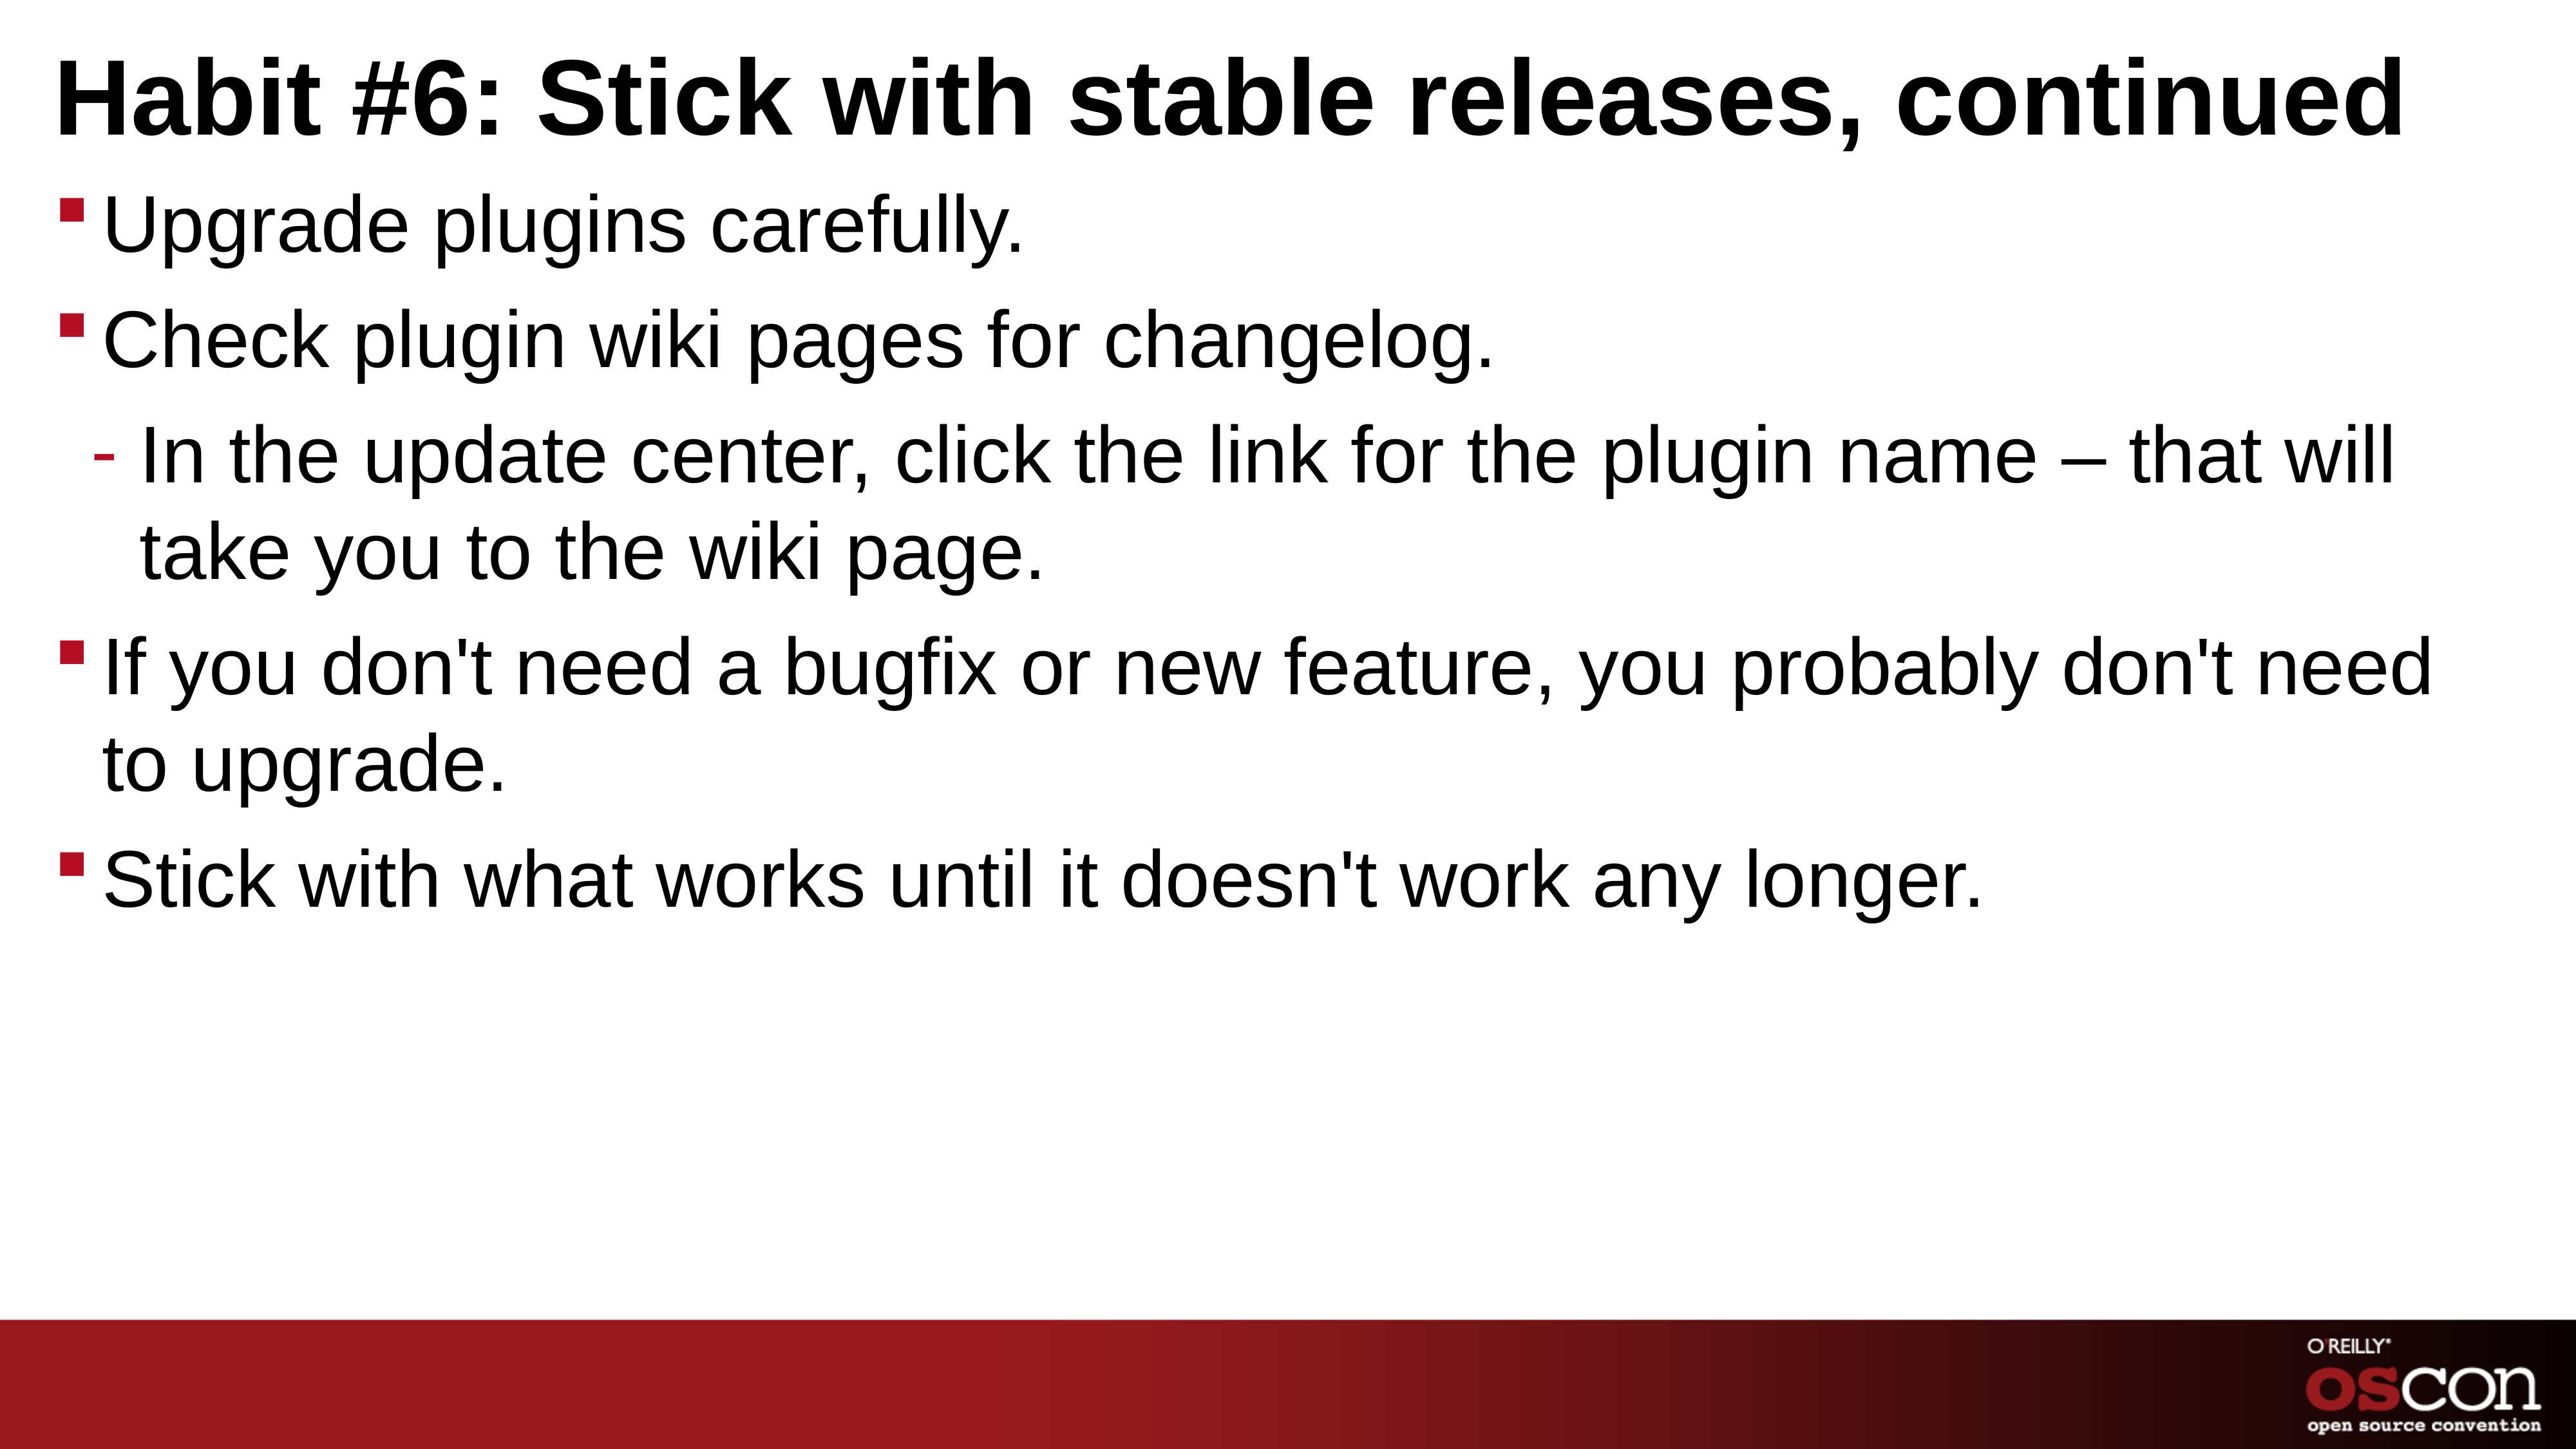

# Habit #6: Stick with stable releases, continued
Upgrade plugins carefully.
Check plugin wiki pages for changelog.
In the update center, click the link for the plugin name – that will take you to the wiki page.
If you don't need a bugfix or new feature, you probably don't need to upgrade.
Stick with what works until it doesn't work any longer.